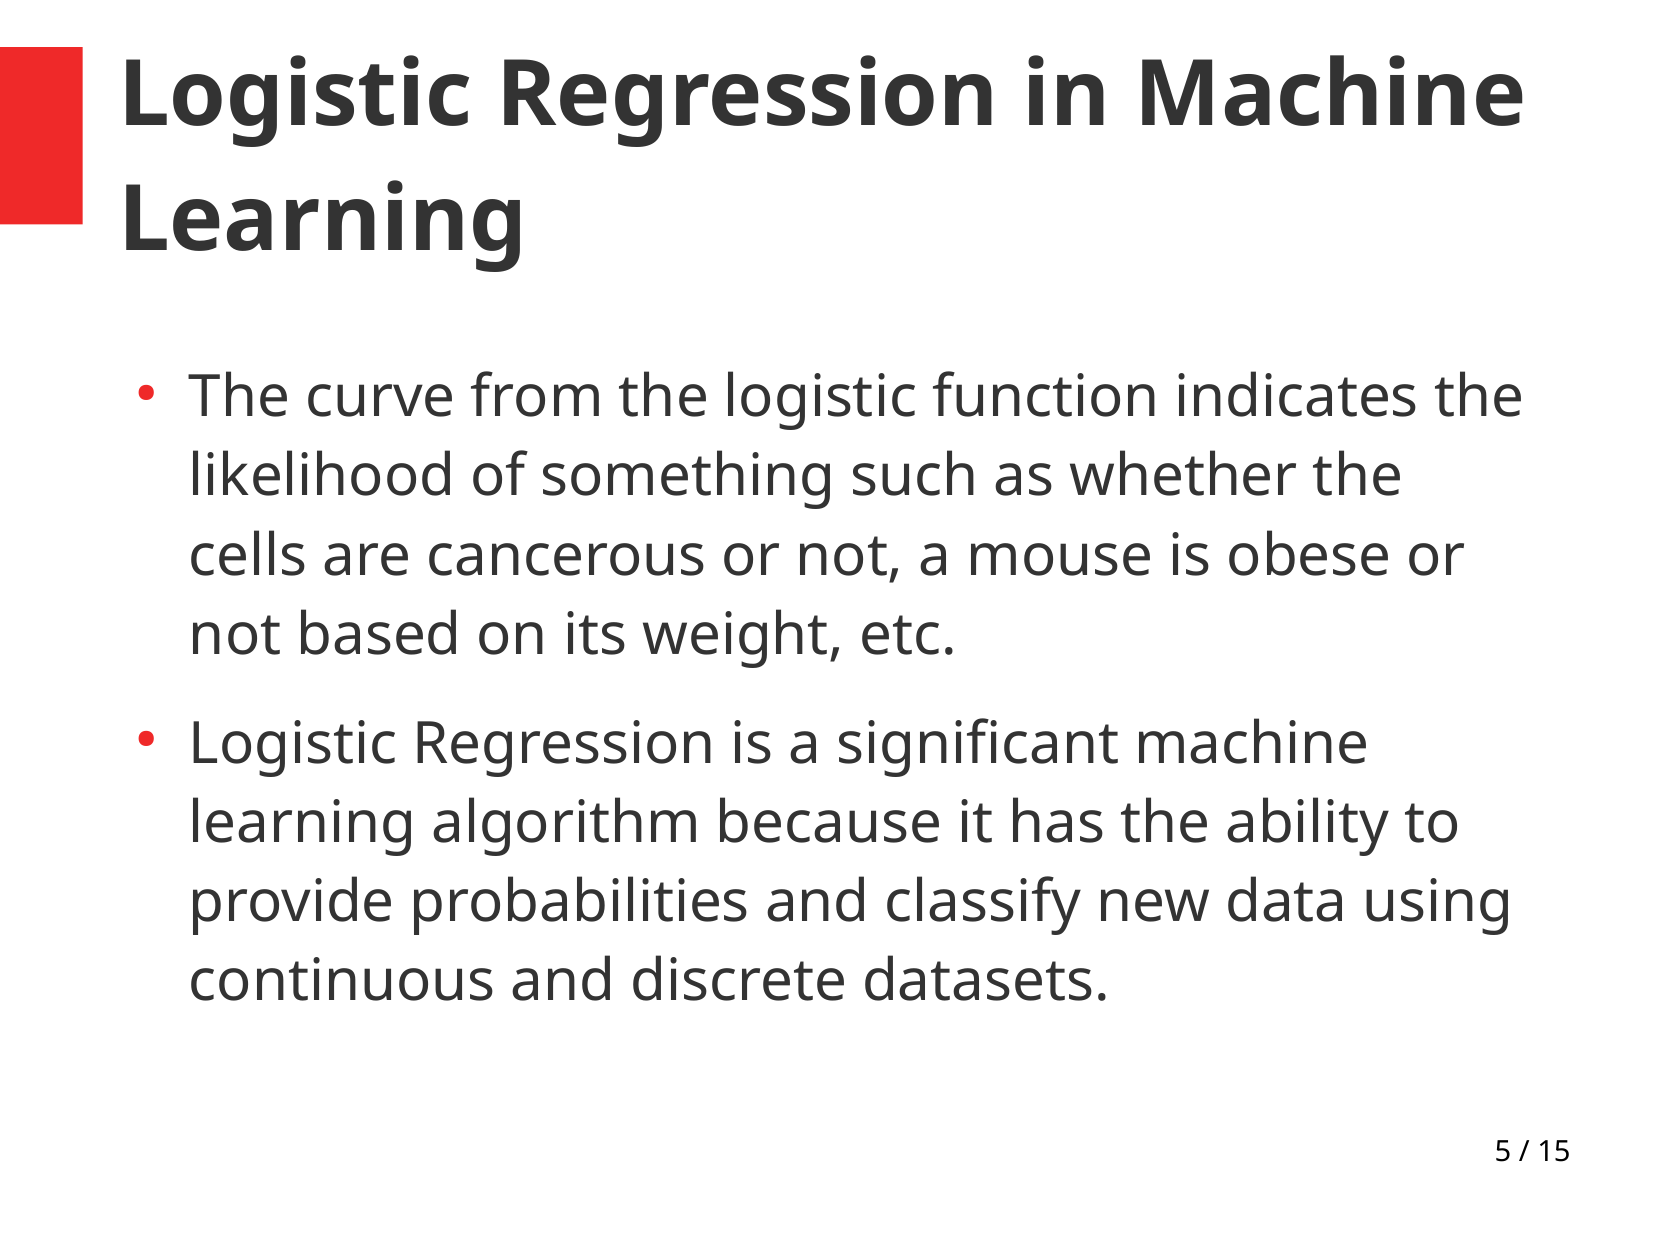

# Logistic Regression in Machine Learning
The curve from the logistic function indicates the likelihood of something such as whether the cells are cancerous or not, a mouse is obese or not based on its weight, etc.
Logistic Regression is a significant machine learning algorithm because it has the ability to provide probabilities and classify new data using continuous and discrete datasets.
5